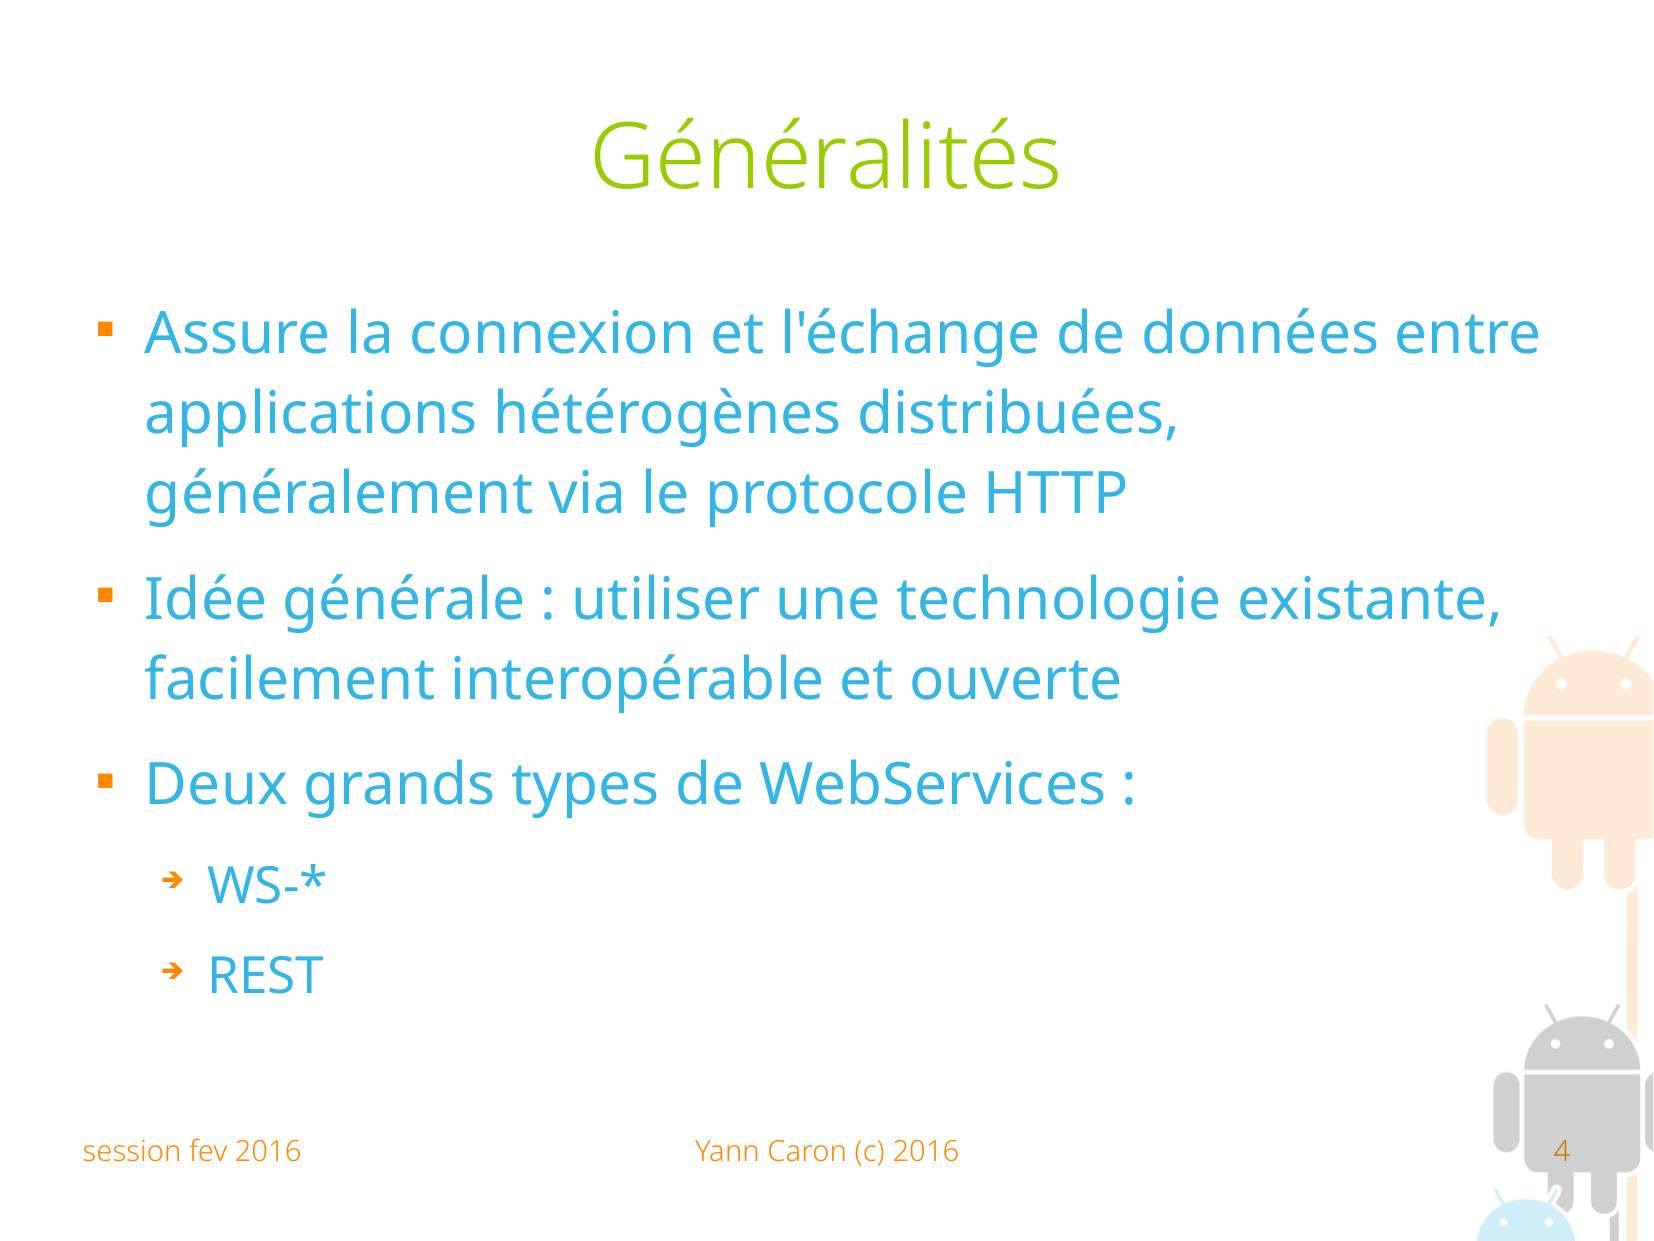

# Généralités
Assure la connexion et l'échange de données entre applications hétérogènes distribuées, généralement via le protocole HTTP
Idée générale : utiliser une technologie existante, facilement interopérable et ouverte
Deux grands types de WebServices :
WS-*
REST
session fev 2016
Yann Caron (c) 2016
4